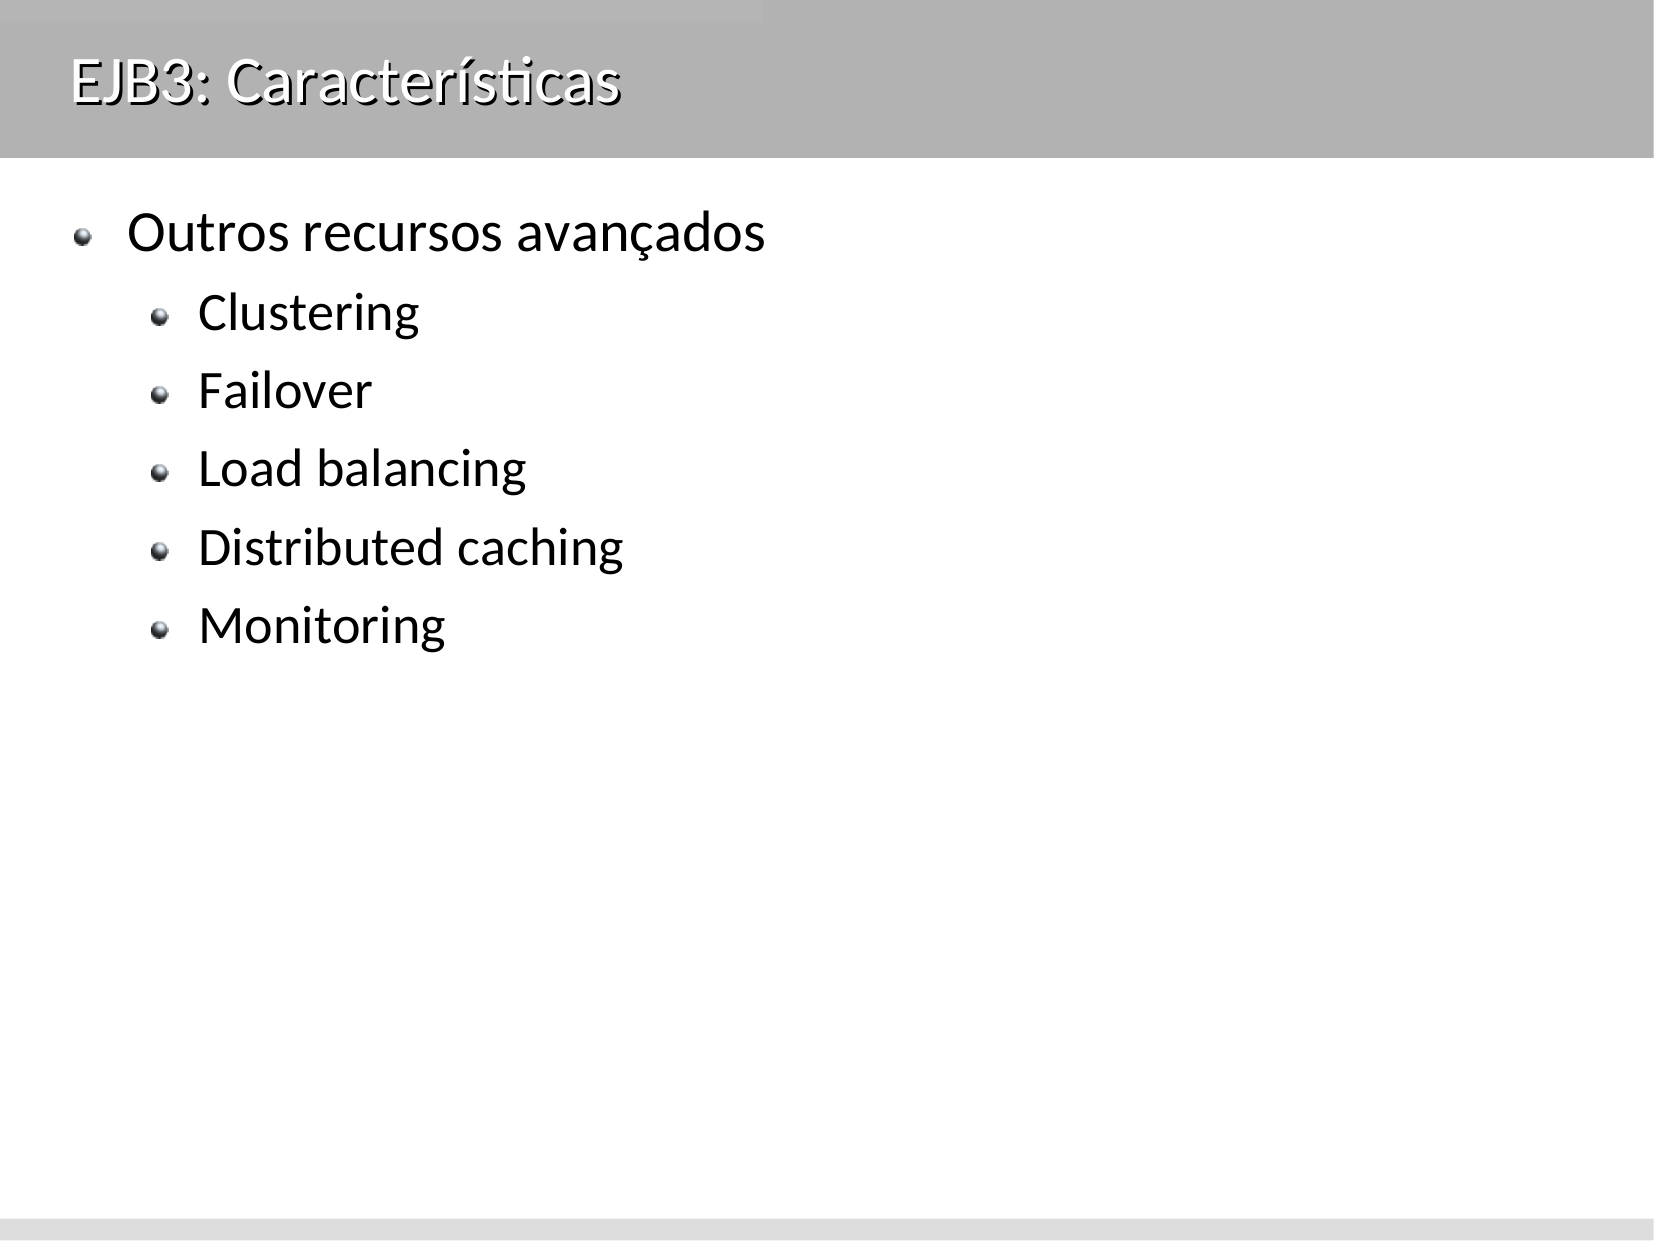

# EJB3: Características
Outros recursos avançados
Clustering
Failover
Load balancing
Distributed caching
Monitoring